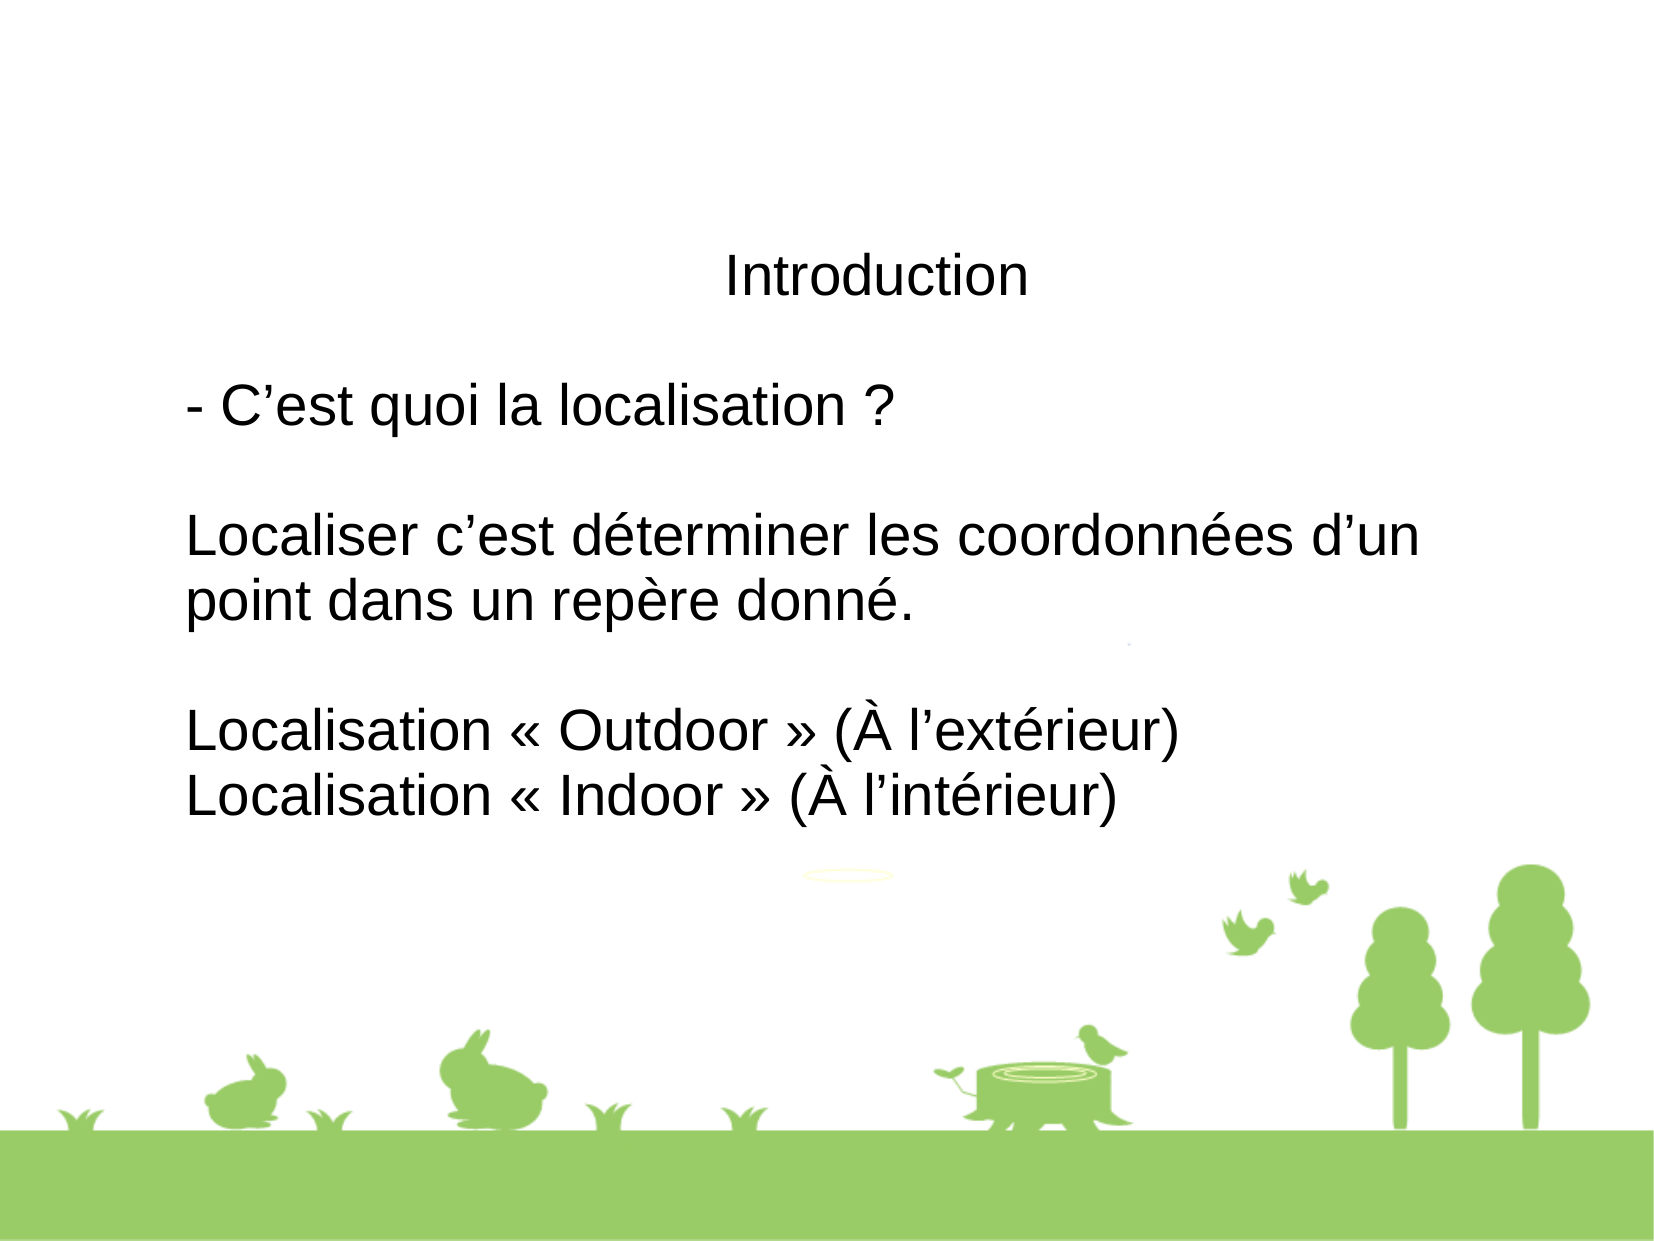

Introduction
- C’est quoi la localisation ?
Localiser c’est déterminer les coordonnées d’un point dans un repère donné.
Localisation « Outdoor » (À l’extérieur)
Localisation « Indoor » (À l’intérieur)